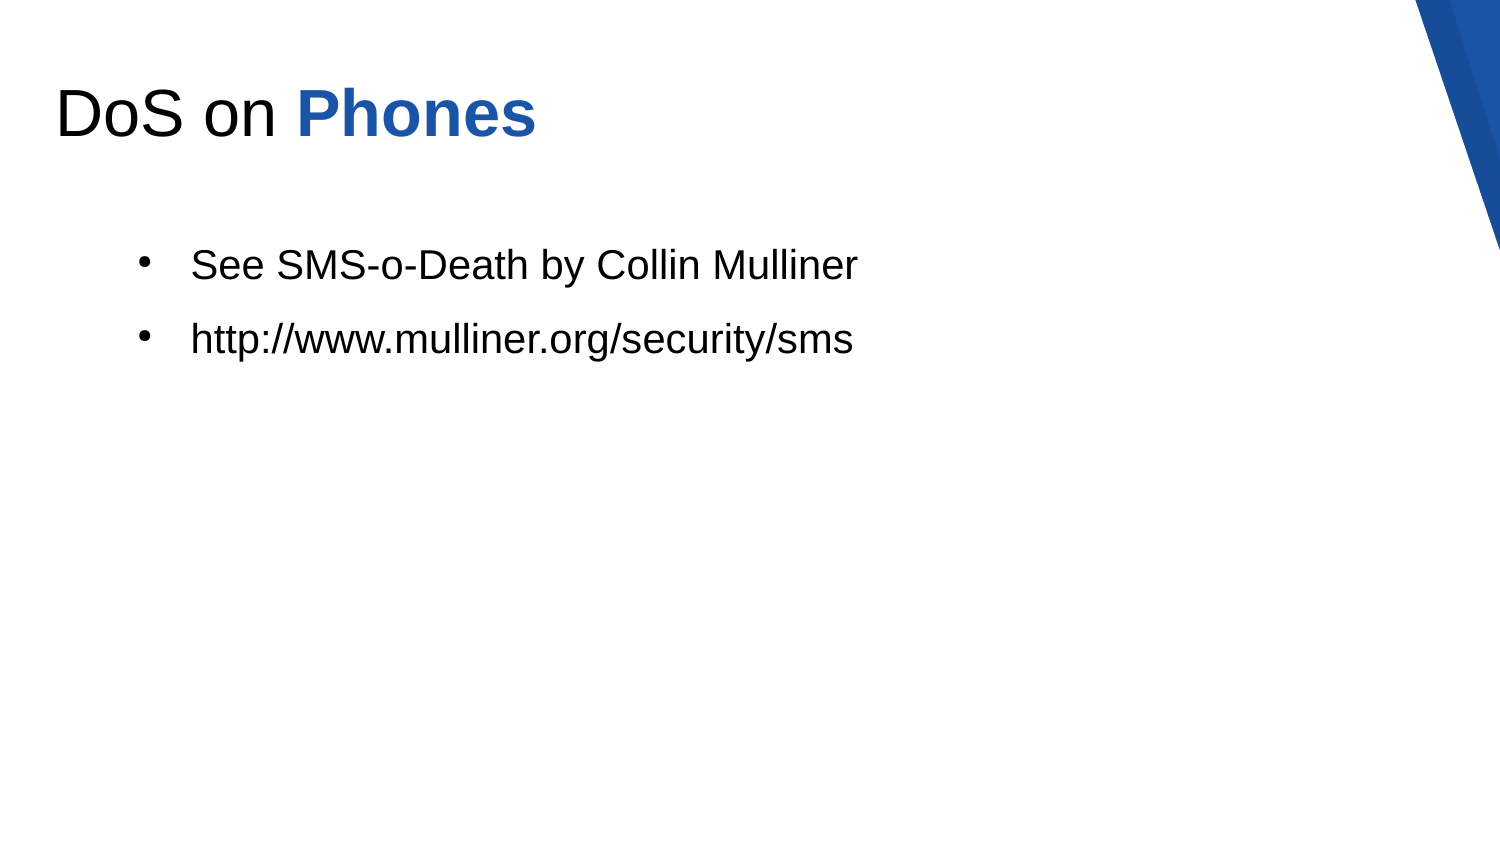

# See SMS-o-Death by Collin Mulliner
http://www.mulliner.org/security/sms
DoS on Phones